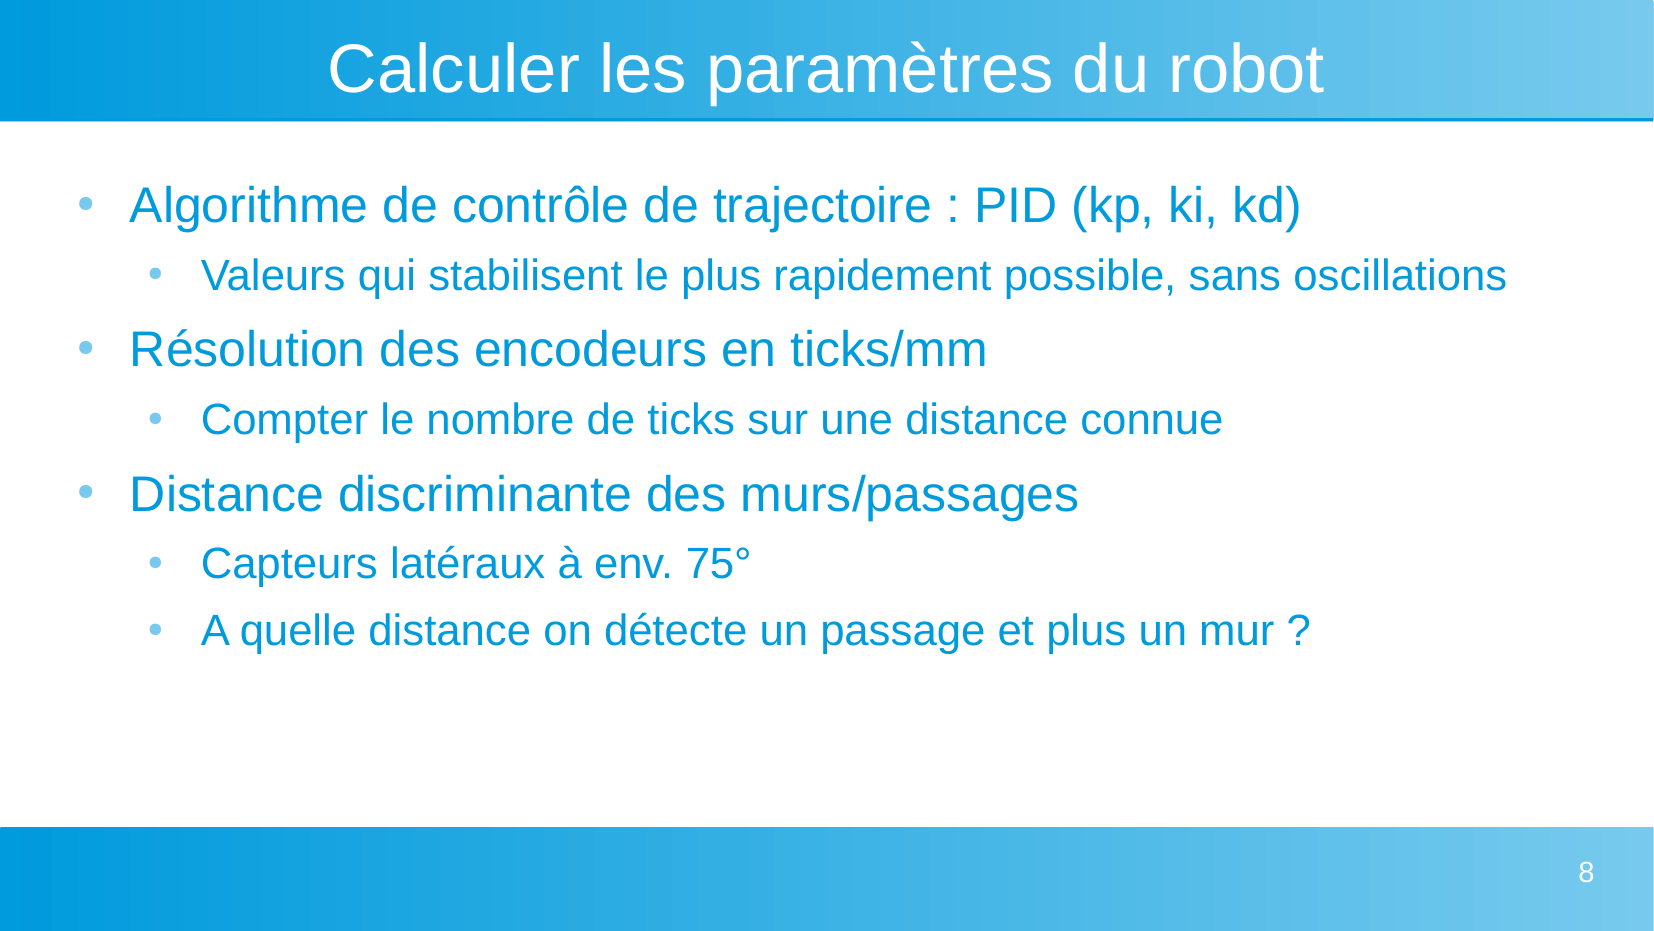

# Calculer les paramètres du robot
Algorithme de contrôle de trajectoire : PID (kp, ki, kd)
Valeurs qui stabilisent le plus rapidement possible, sans oscillations
Résolution des encodeurs en ticks/mm
Compter le nombre de ticks sur une distance connue
Distance discriminante des murs/passages
Capteurs latéraux à env. 75°
A quelle distance on détecte un passage et plus un mur ?
8